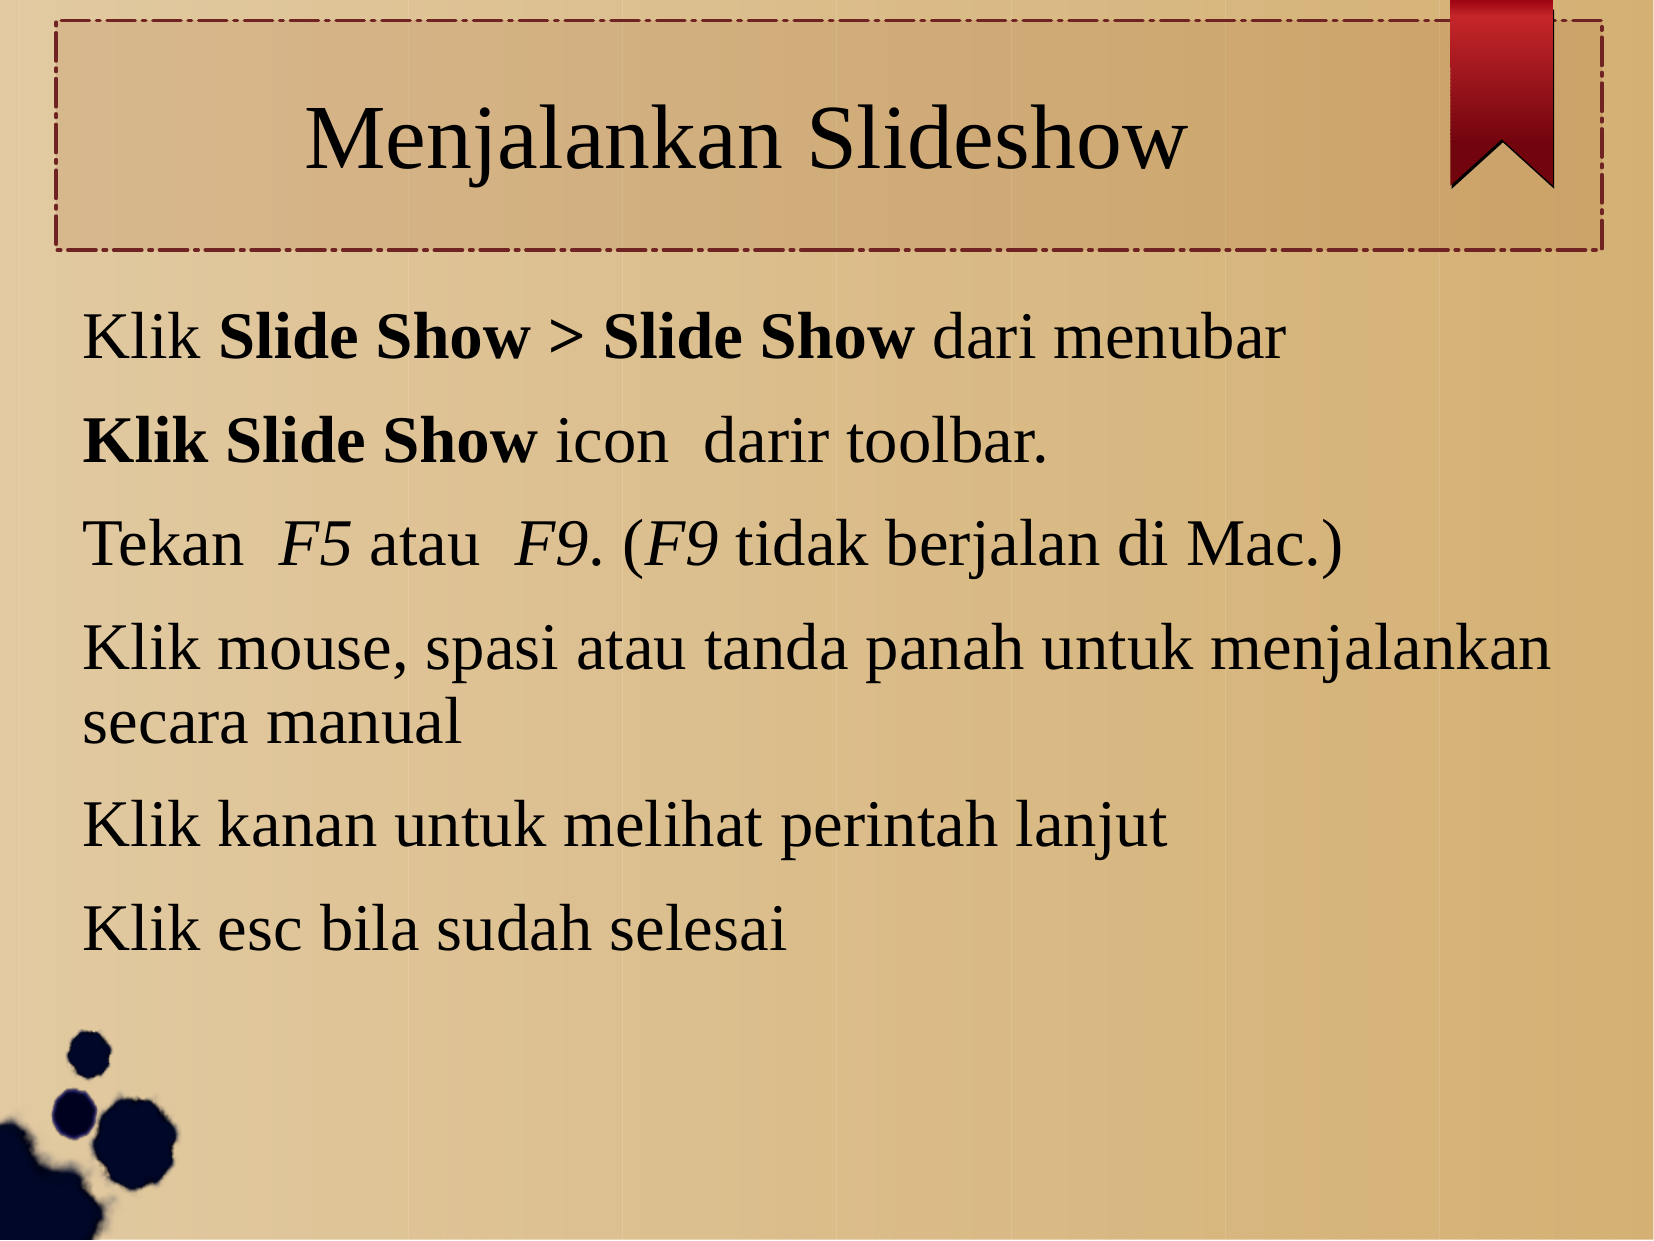

# Menjalankan Slideshow
Klik Slide Show > Slide Show dari menubar
Klik Slide Show icon darir toolbar.
Tekan F5 atau F9. (F9 tidak berjalan di Mac.)
Klik mouse, spasi atau tanda panah untuk menjalankan secara manual
Klik kanan untuk melihat perintah lanjut
Klik esc bila sudah selesai